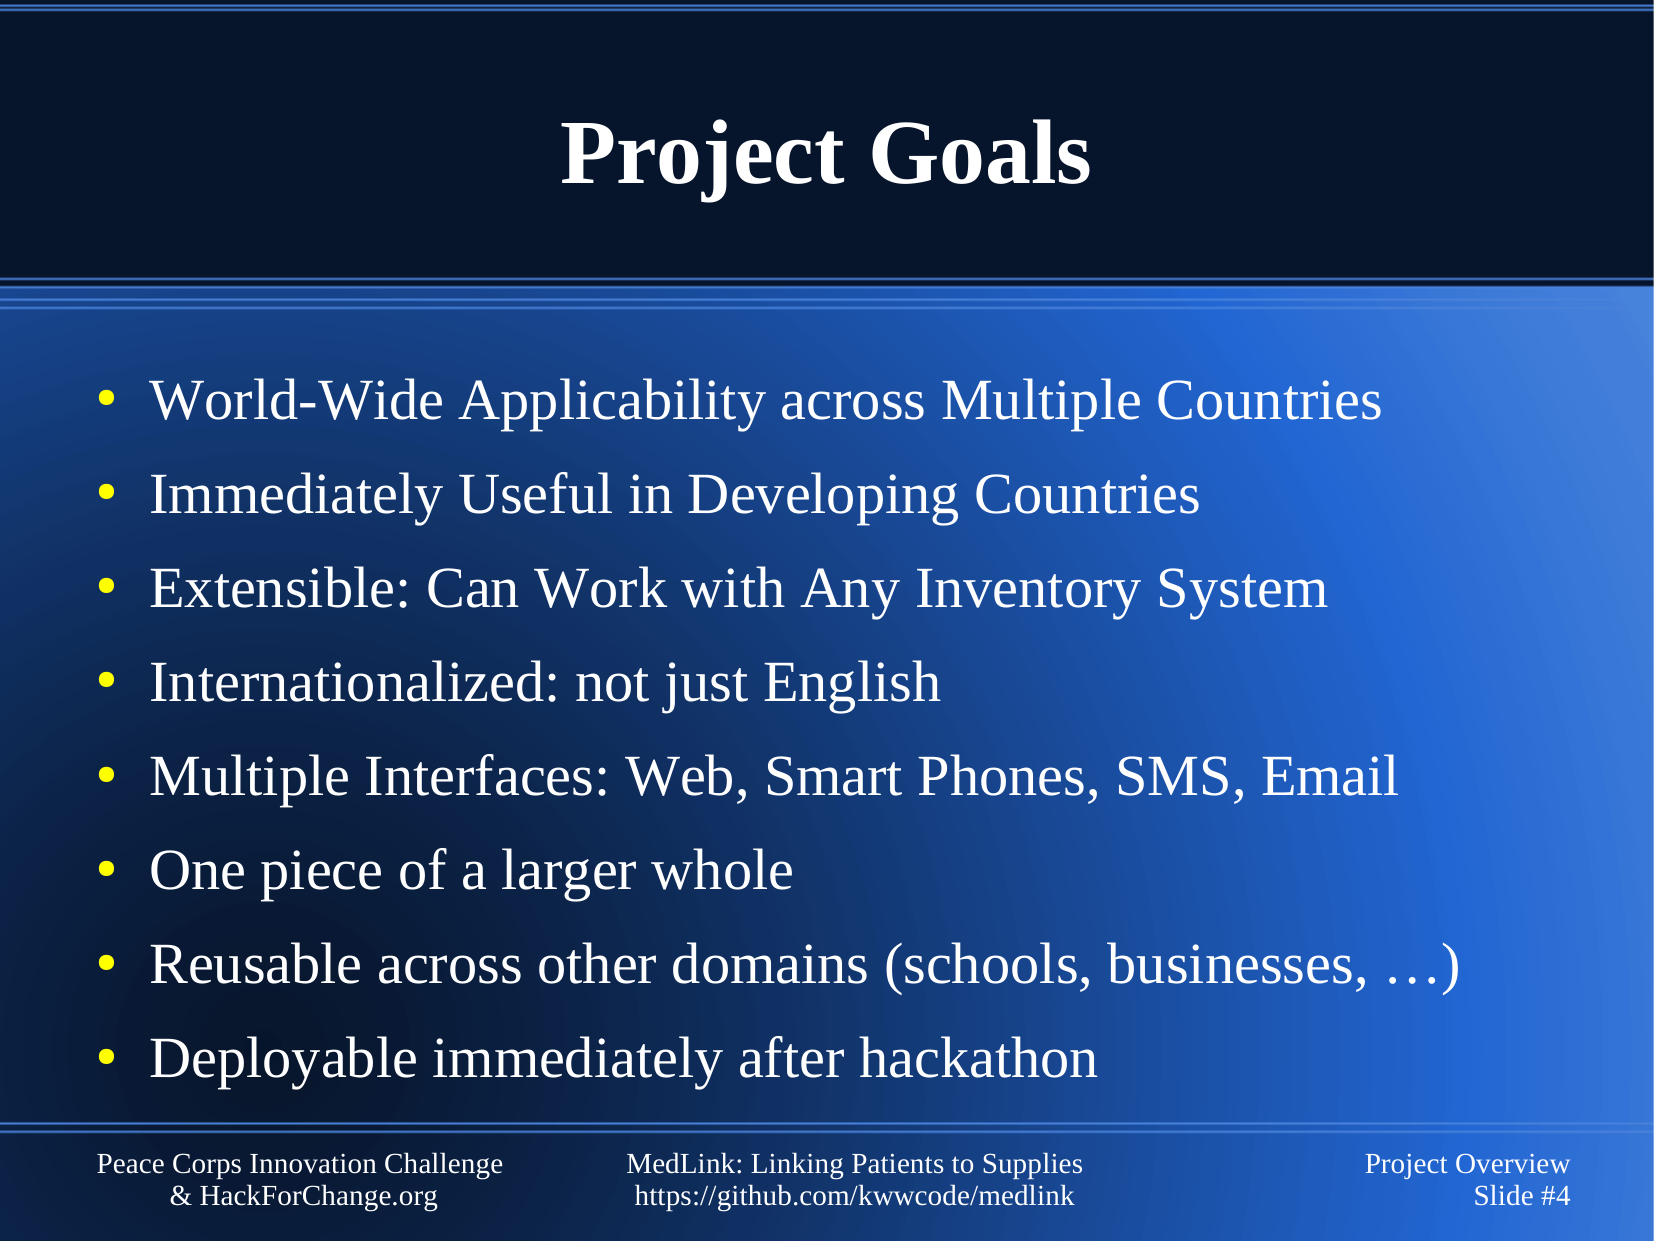

# Project Goals
World-Wide Applicability across Multiple Countries
Immediately Useful in Developing Countries
Extensible: Can Work with Any Inventory System
Internationalized: not just English
Multiple Interfaces: Web, Smart Phones, SMS, Email
One piece of a larger whole
Reusable across other domains (schools, businesses, …)
Deployable immediately after hackathon
4